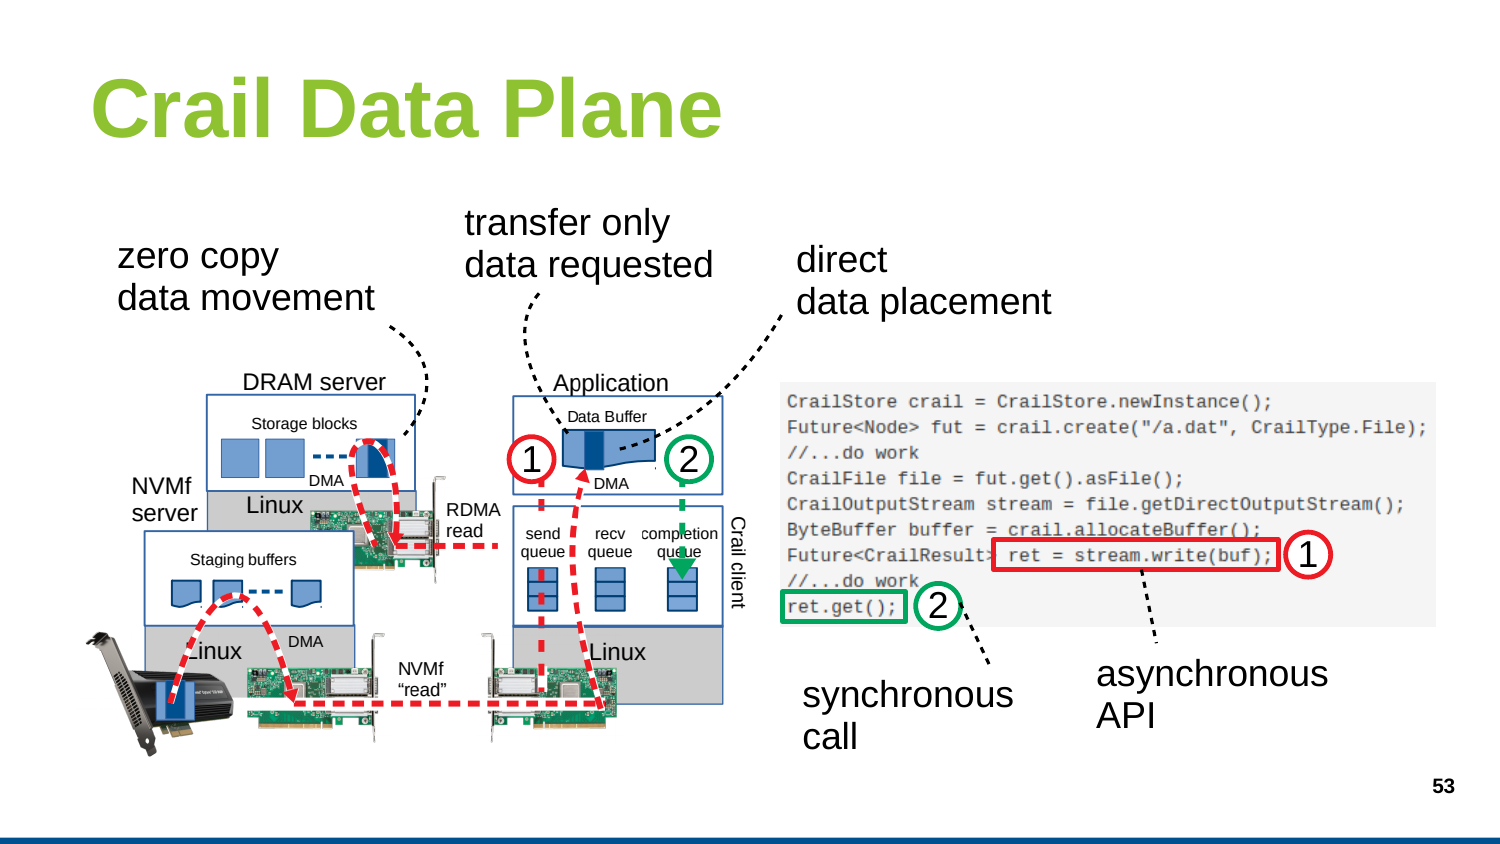

#
Crail Data Plane
transfer only
data requested
zero copy
data movement
direct
data placement
1
2
1
2
asynchronous
API
synchronous
call
53